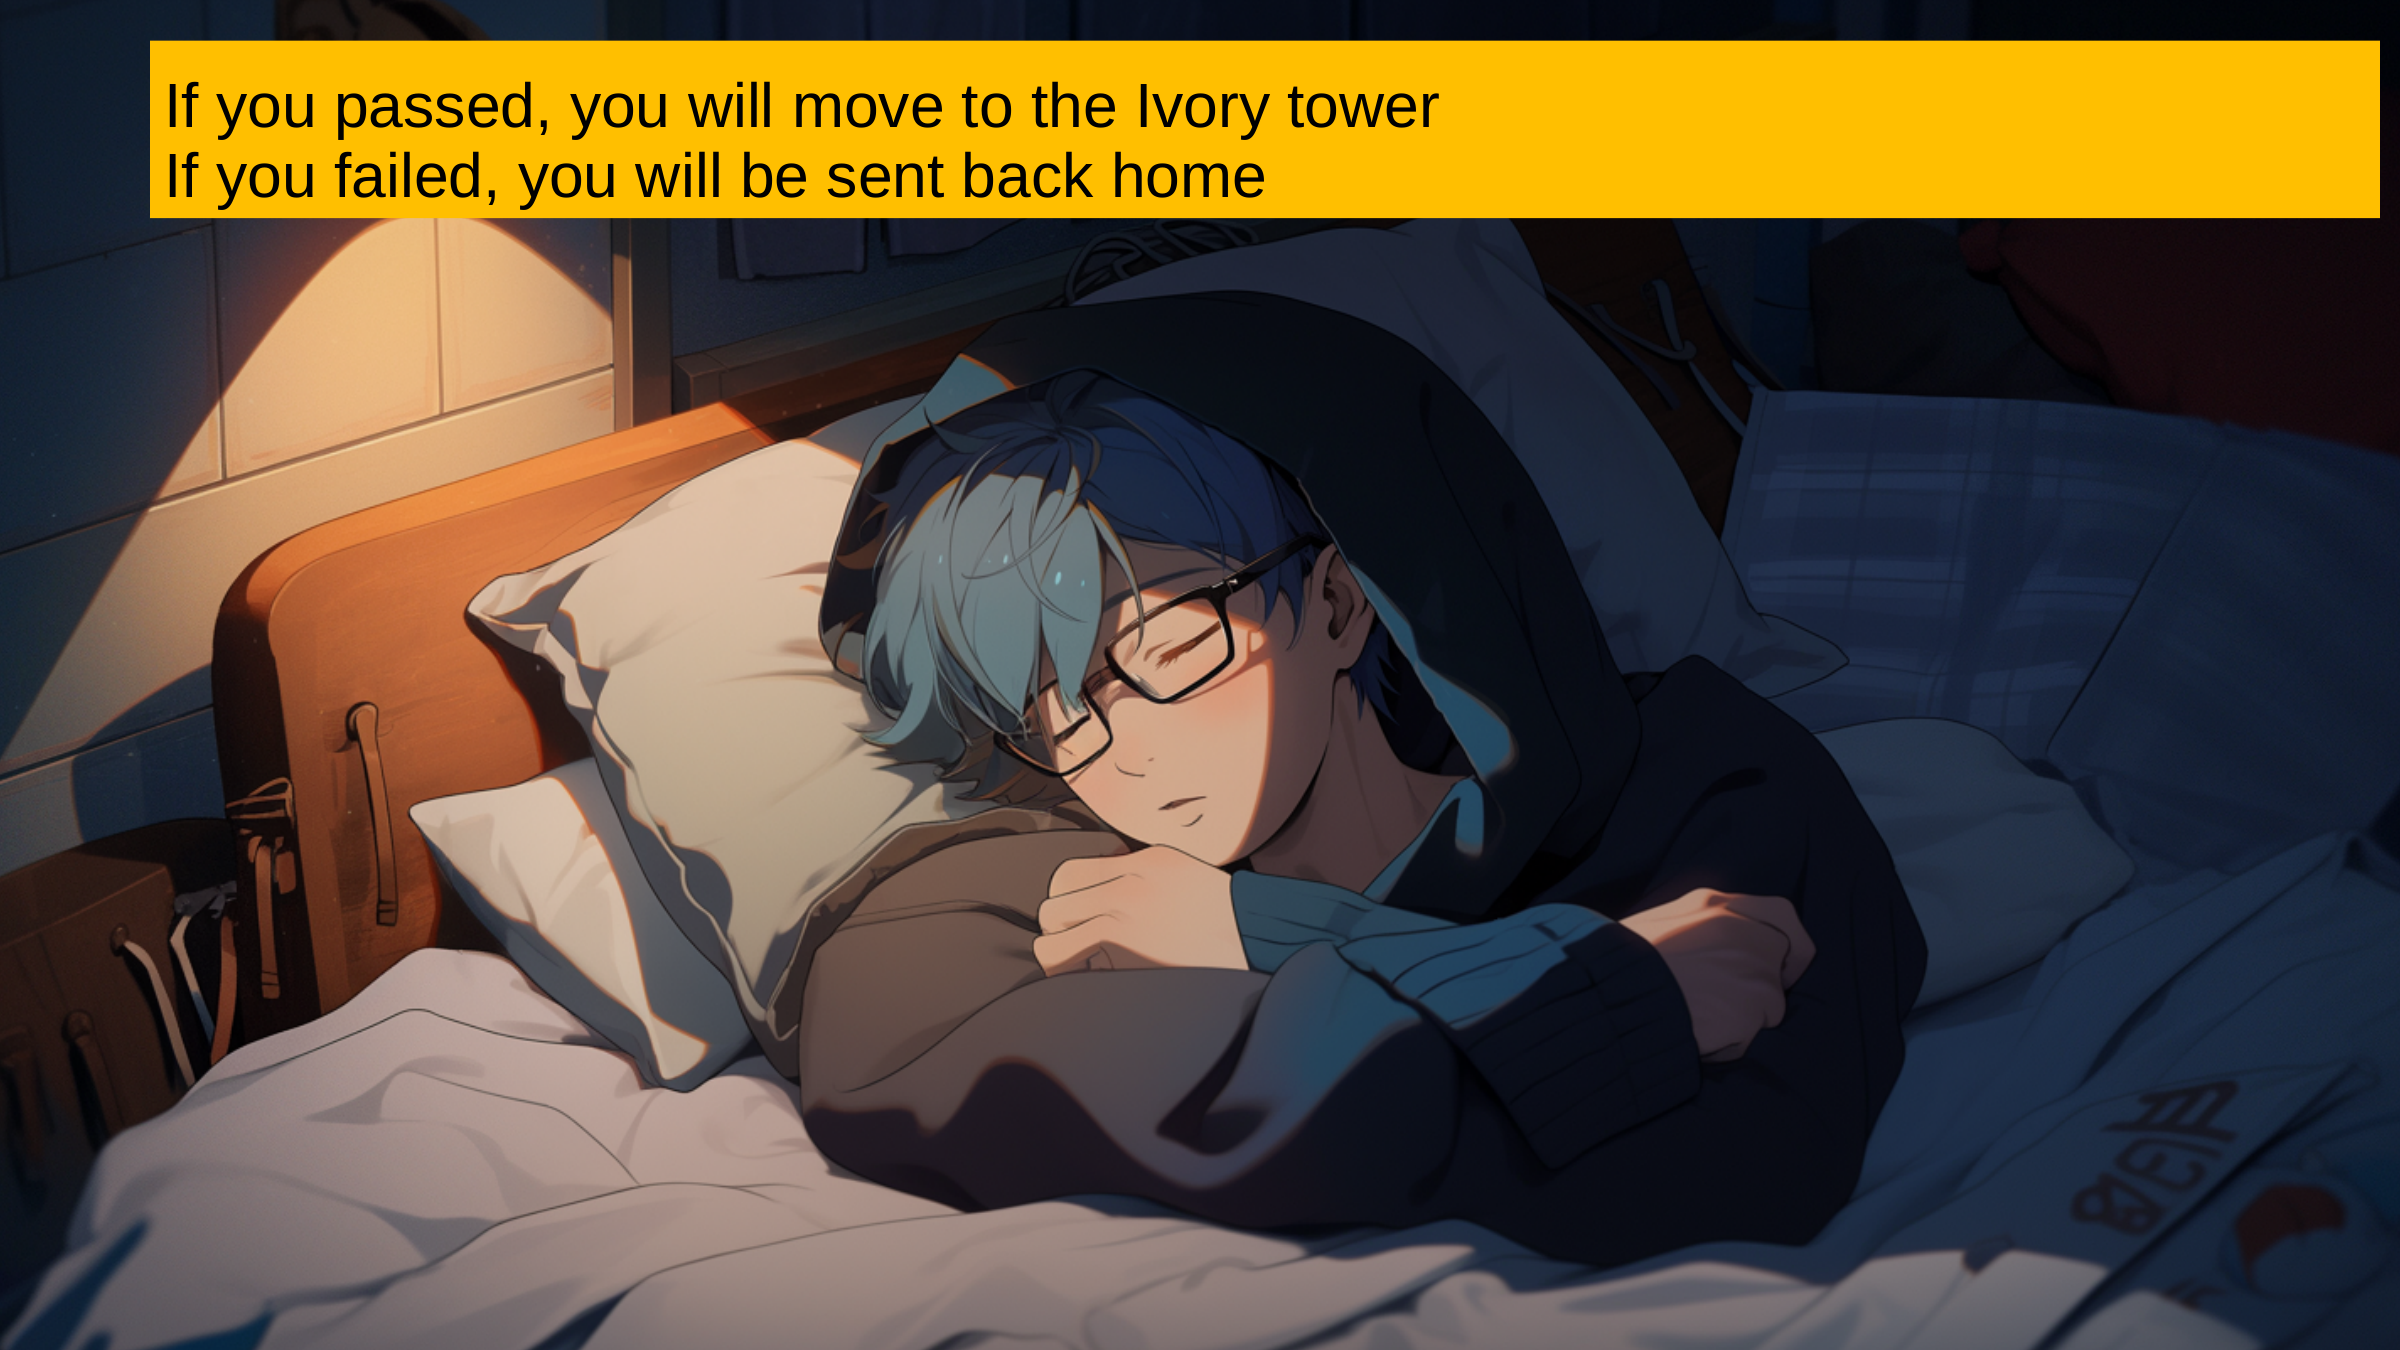

If you passed, you will move to the Ivory tower
If you failed, you will be sent back home